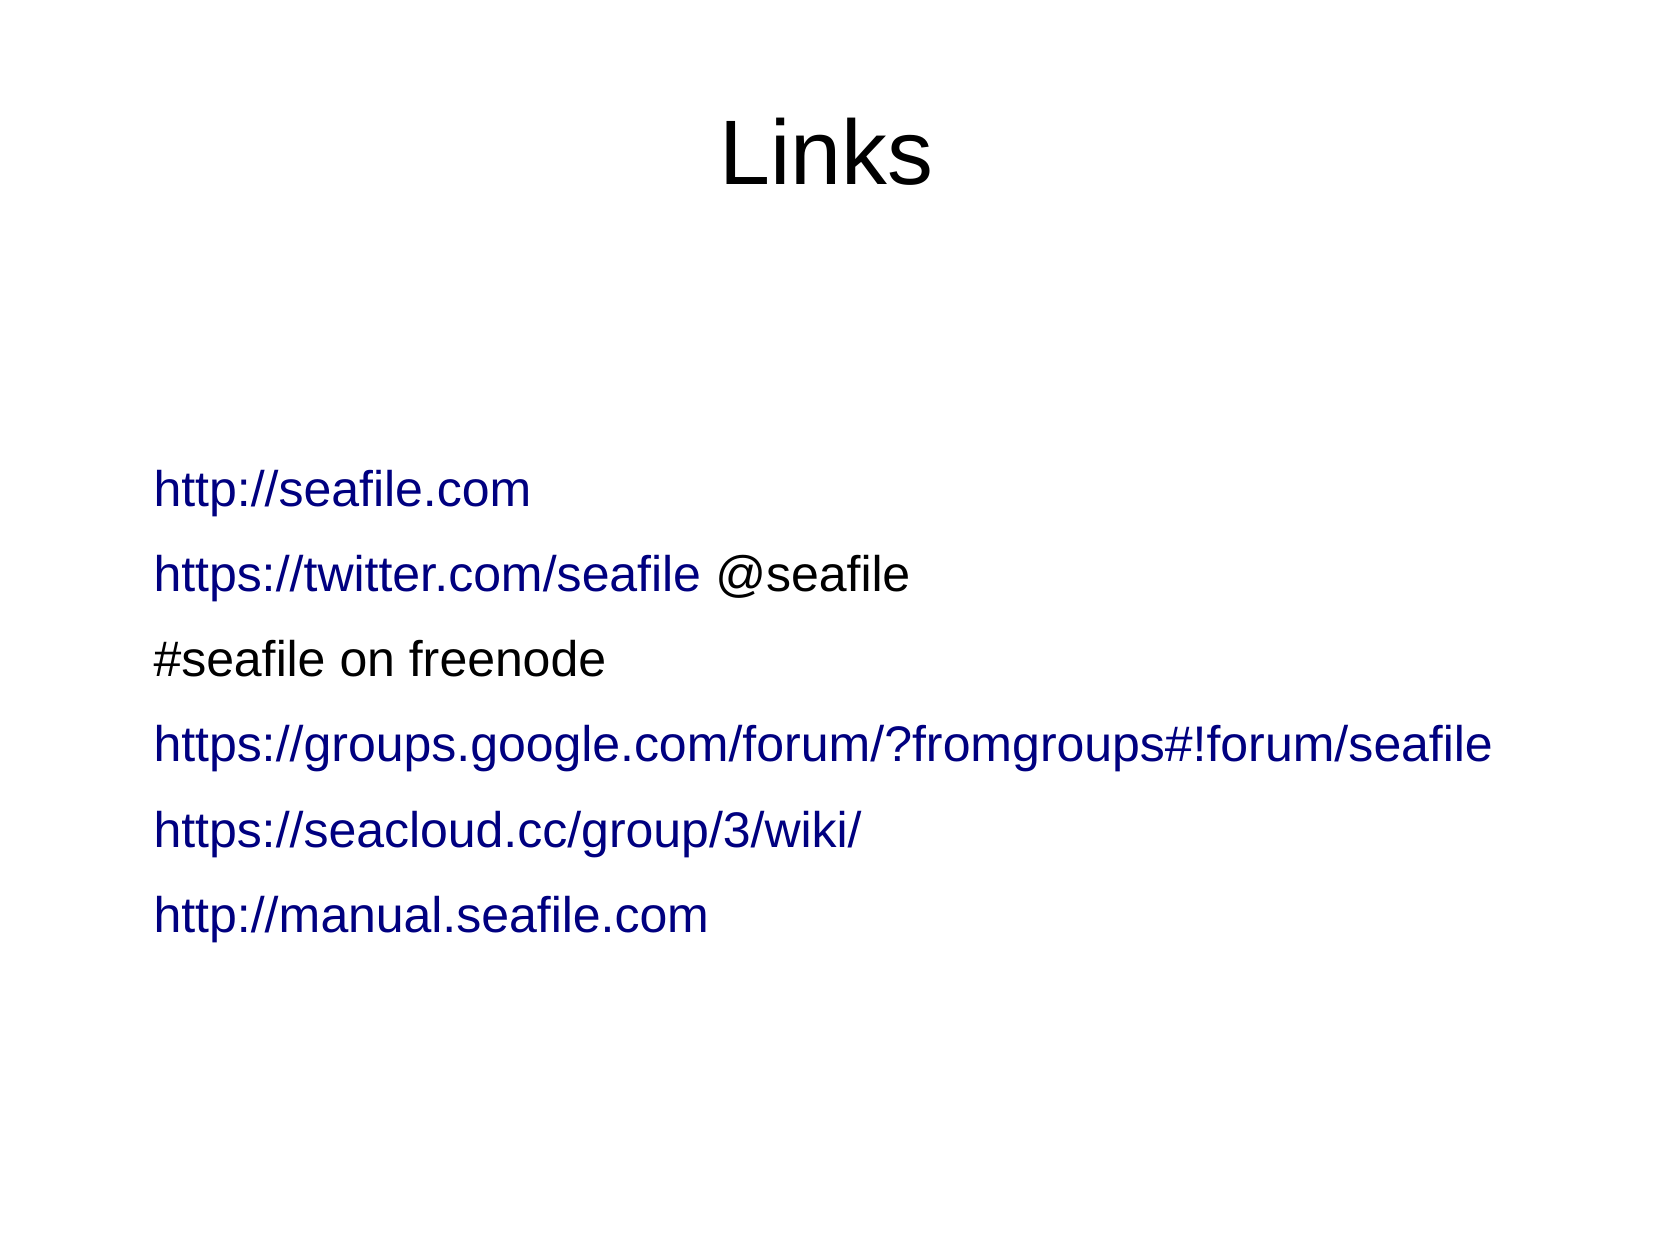

# Links
http://seafile.com
https://twitter.com/seafile @seafile
#seafile on freenode
https://groups.google.com/forum/?fromgroups#!forum/seafile
https://seacloud.cc/group/3/wiki/
http://manual.seafile.com